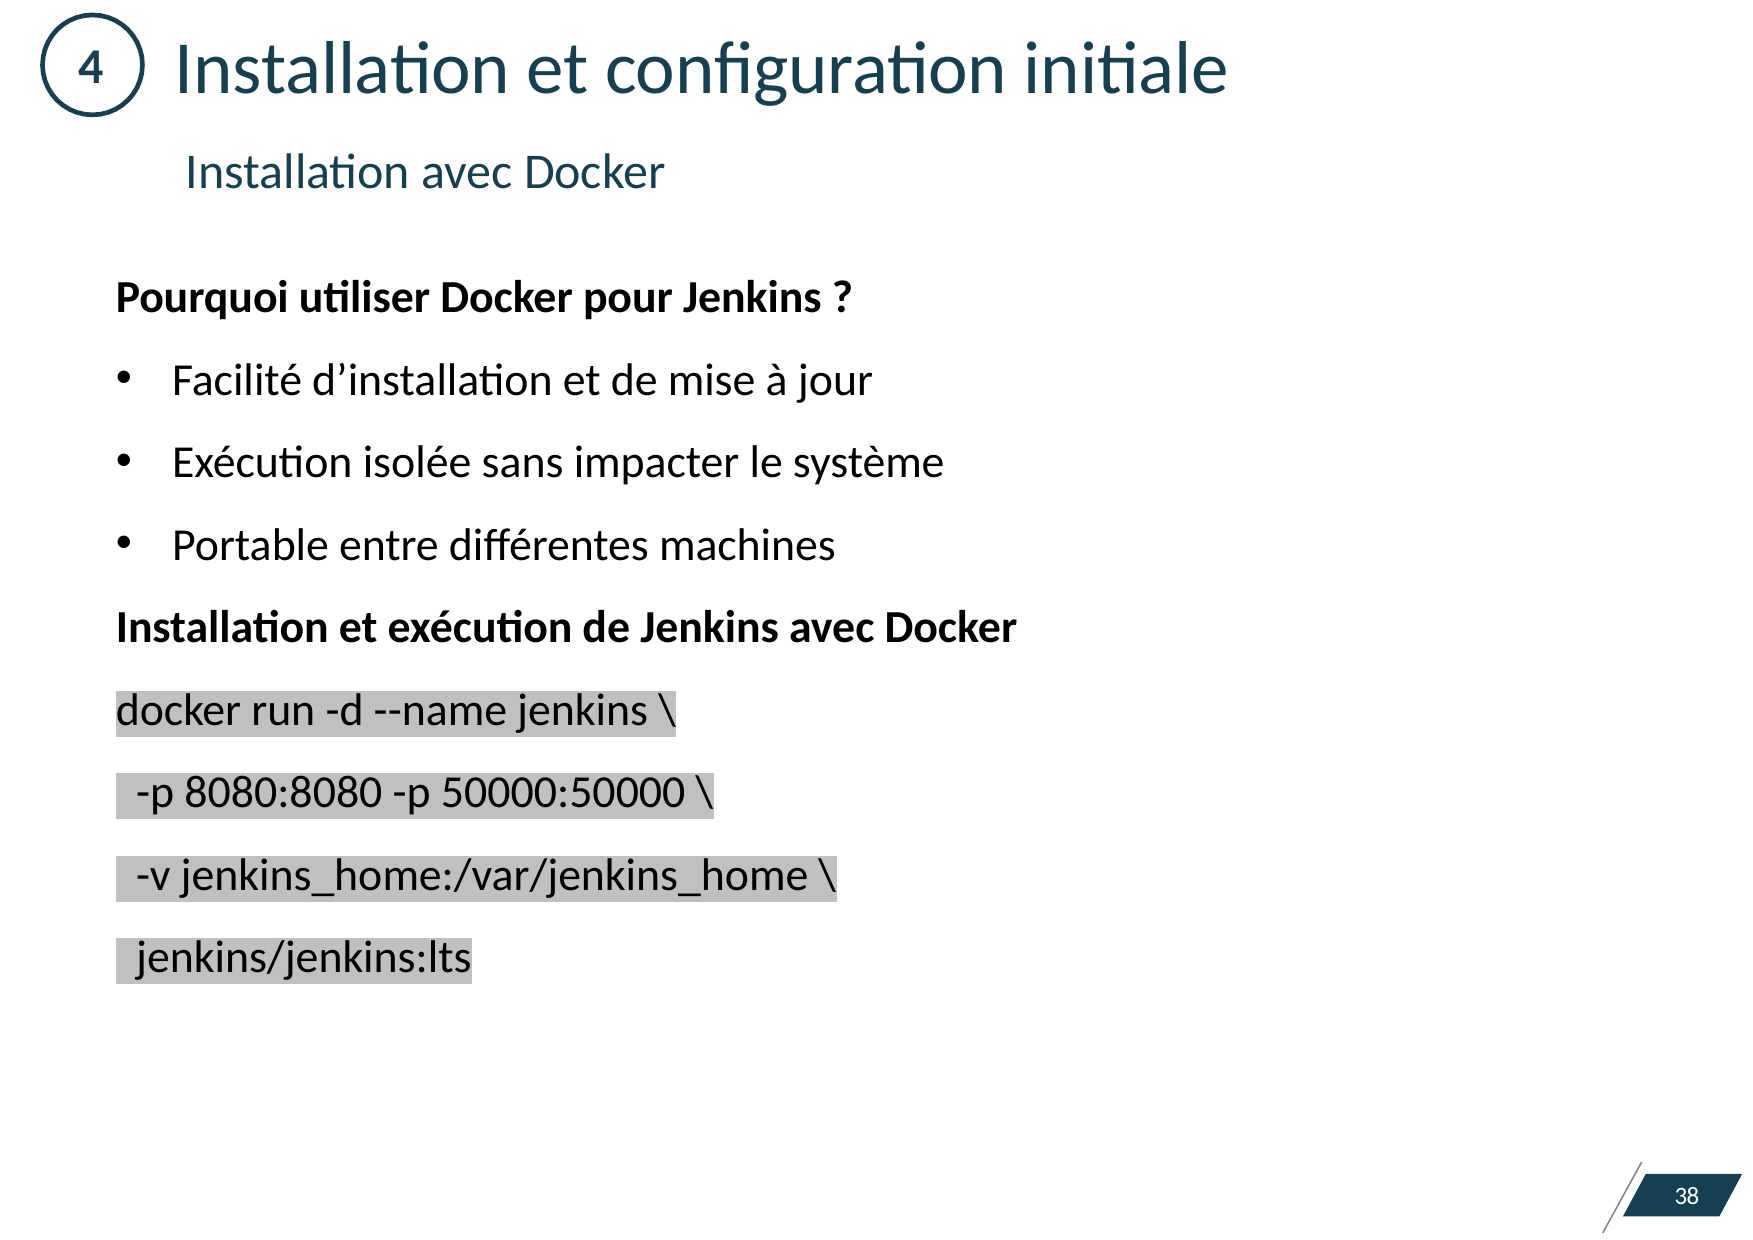

# Installation et configuration initiale
4
Installation avec Docker
Pourquoi utiliser Docker pour Jenkins ?
Facilité d’installation et de mise à jour
Exécution isolée sans impacter le système
Portable entre différentes machines
Installation et exécution de Jenkins avec Docker
docker run -d --name jenkins \
 -p 8080:8080 -p 50000:50000 \
 -v jenkins_home:/var/jenkins_home \
 jenkins/jenkins:lts